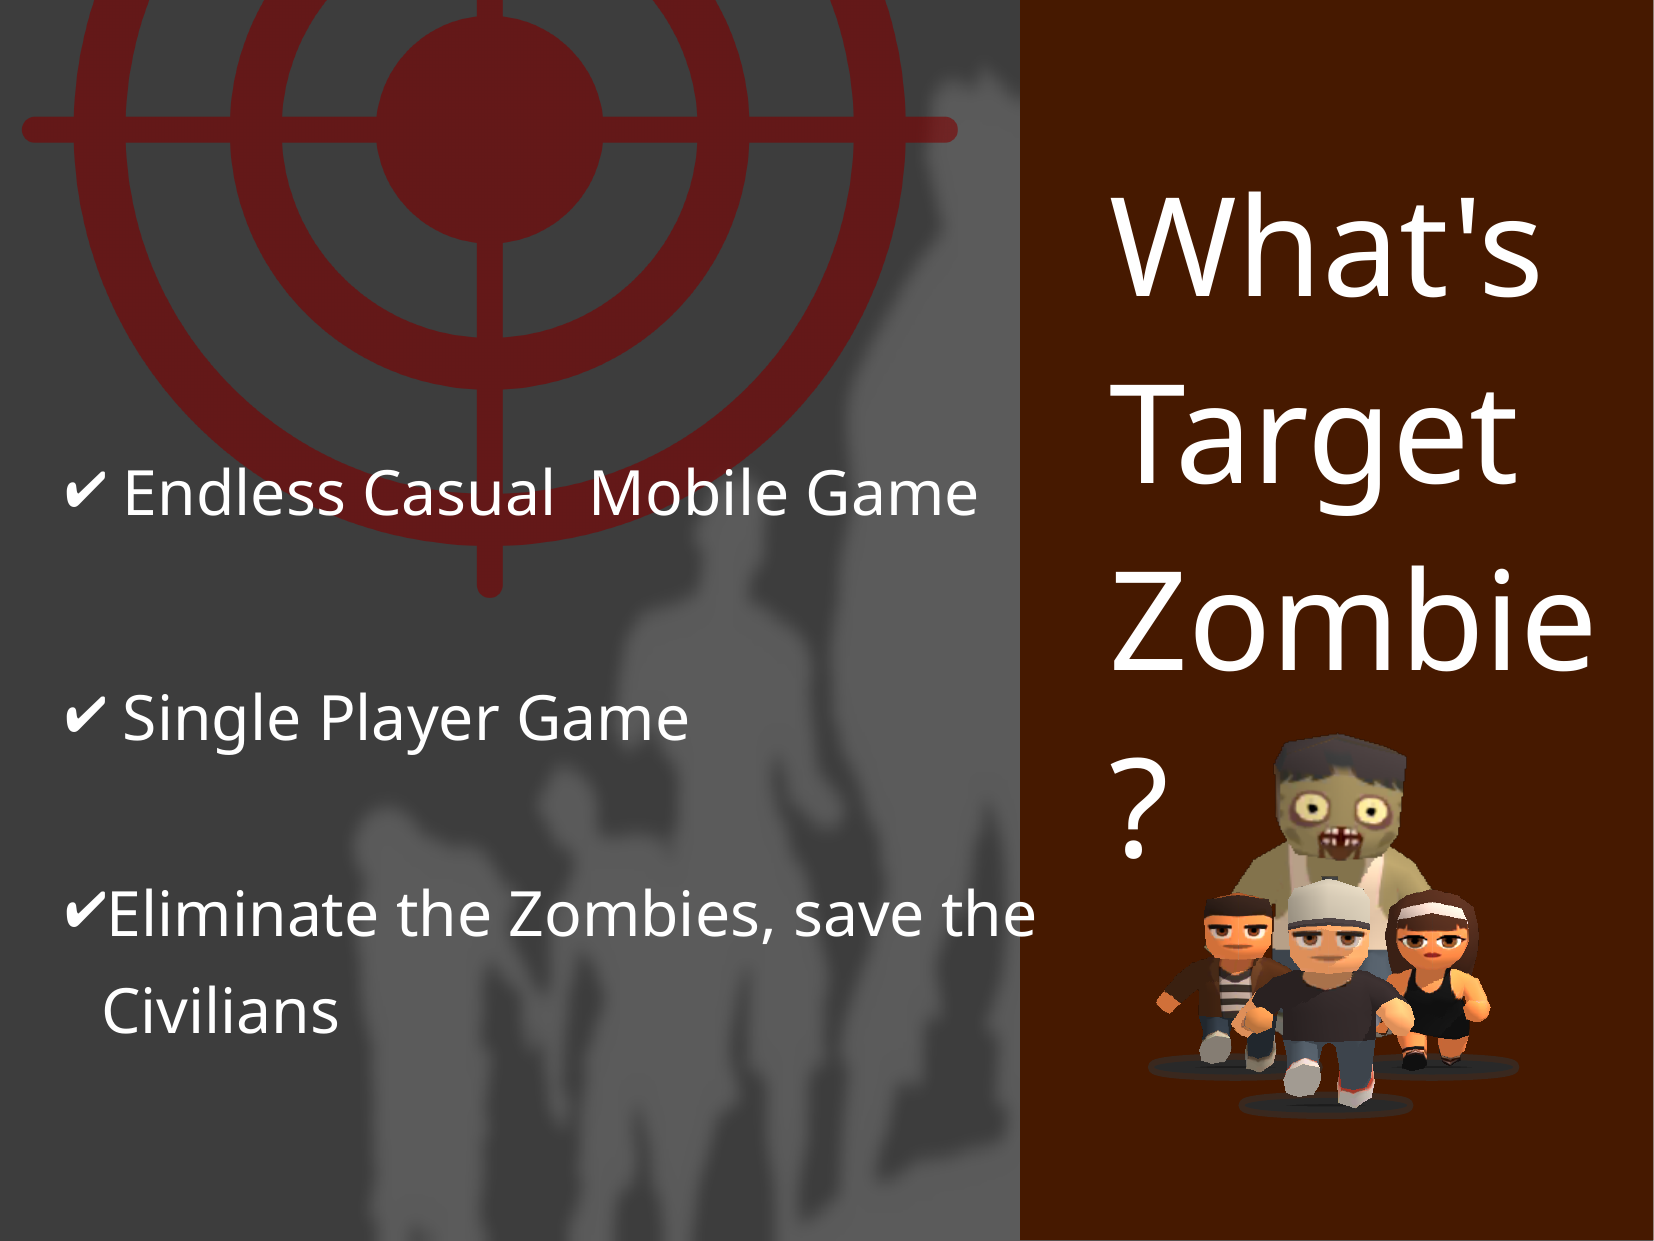

What's
Target
Zombie?
 Endless Casual Mobile Game
 Single Player Game
Eliminate the Zombies, save the Civilians